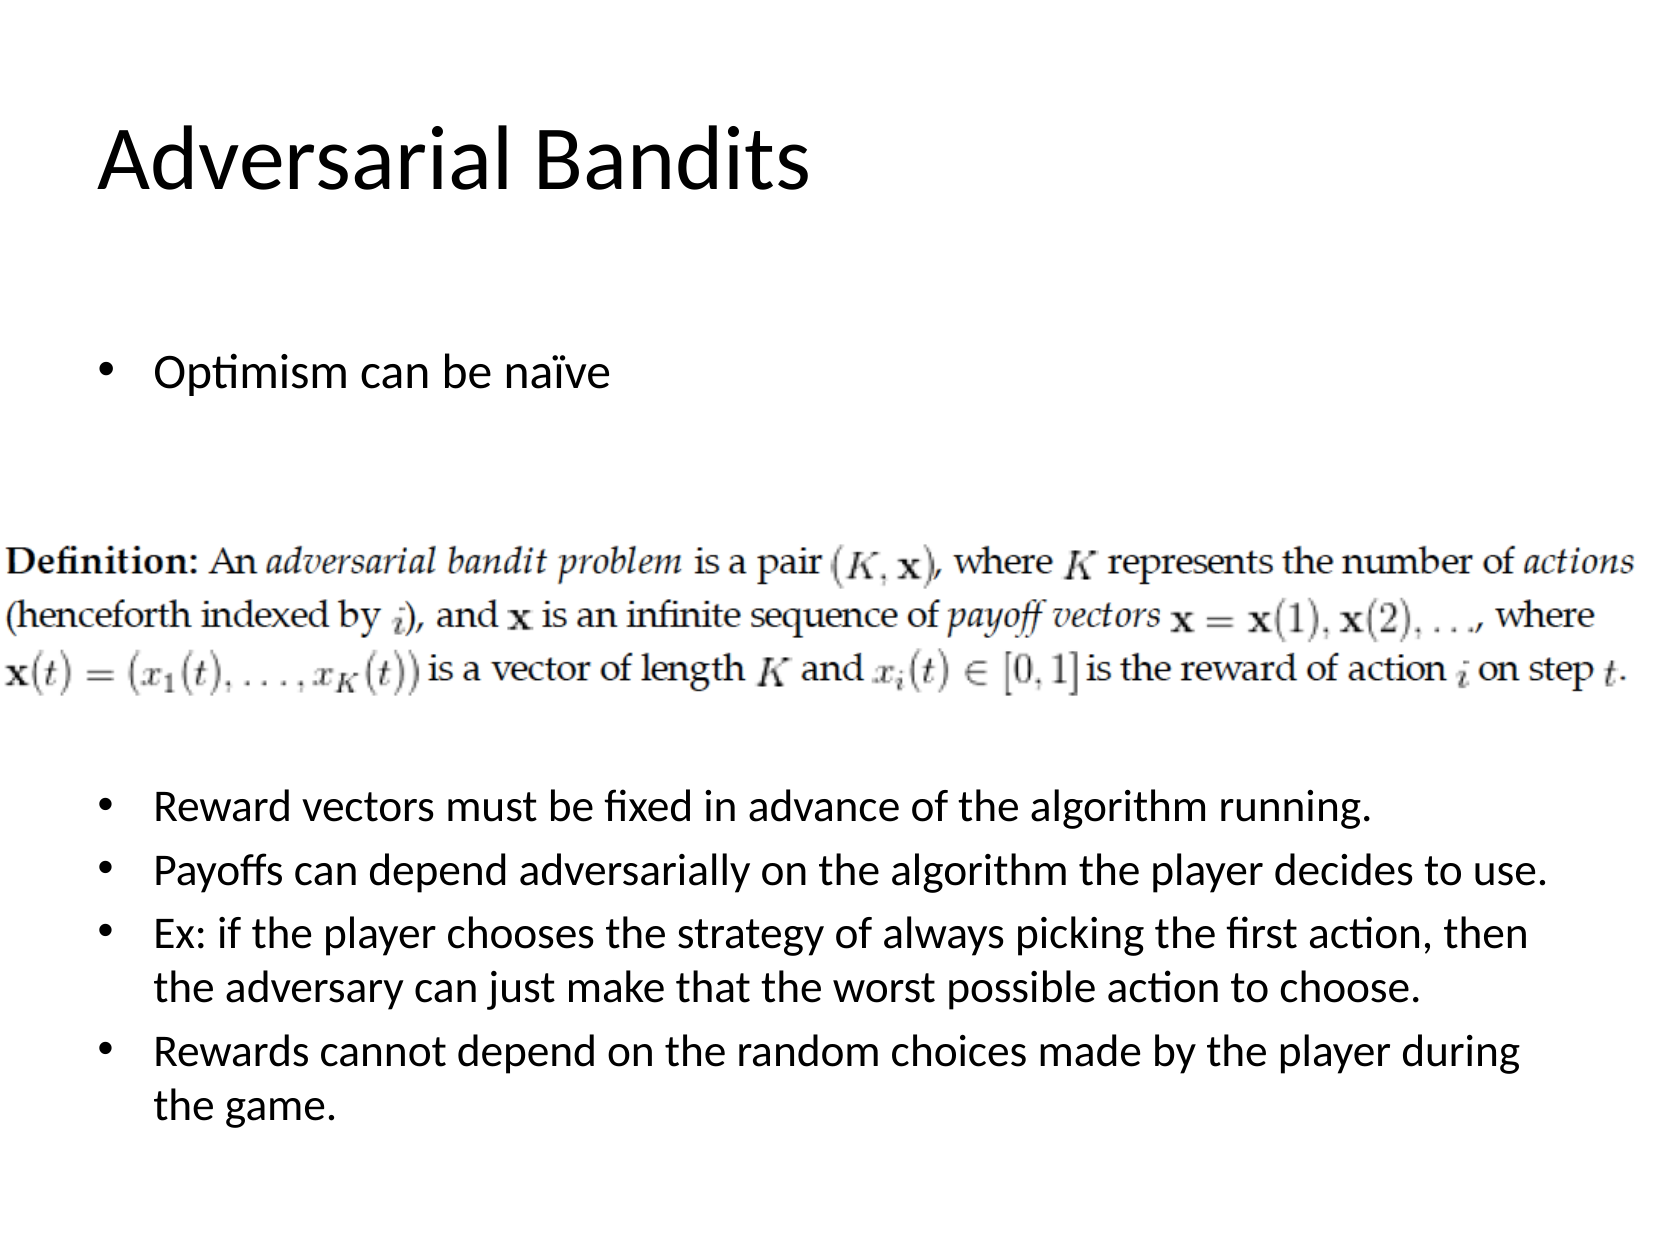

# Adversarial Bandits
Optimism can be naïve
Reward vectors must be fixed in advance of the algorithm running.
Payoffs can depend adversarially on the algorithm the player decides to use.
Ex: if the player chooses the strategy of always picking the first action, then the adversary can just make that the worst possible action to choose.
Rewards cannot depend on the random choices made by the player during the game.